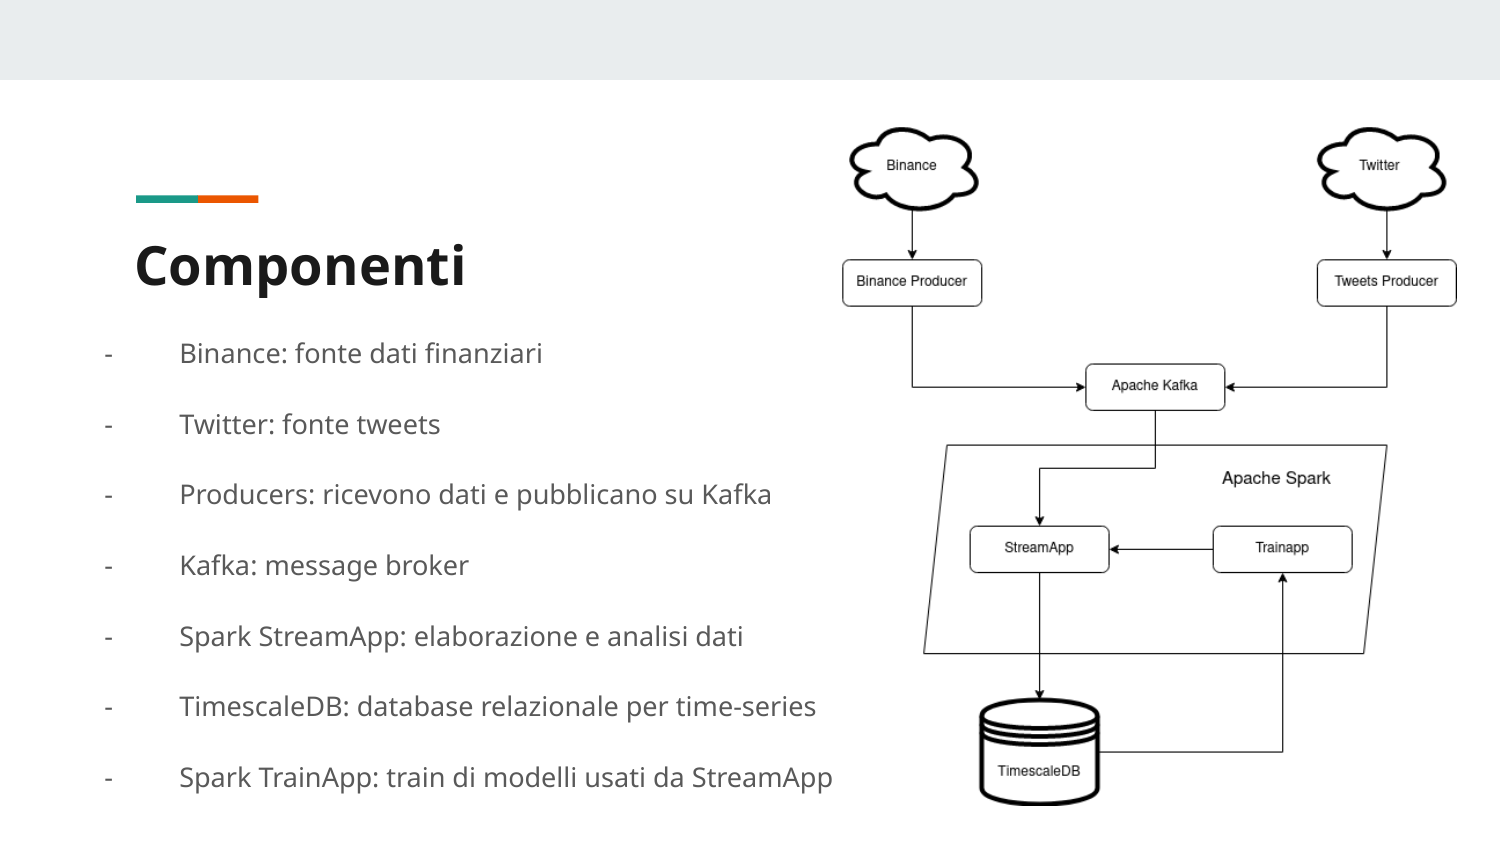

# Componenti
-	Binance: fonte dati finanziari
-	Twitter: fonte tweets
-	Producers: ricevono dati e pubblicano su Kafka
-	Kafka: message broker
-	Spark StreamApp: elaborazione e analisi dati
-	TimescaleDB: database relazionale per time-series
-	Spark TrainApp: train di modelli usati da StreamApp